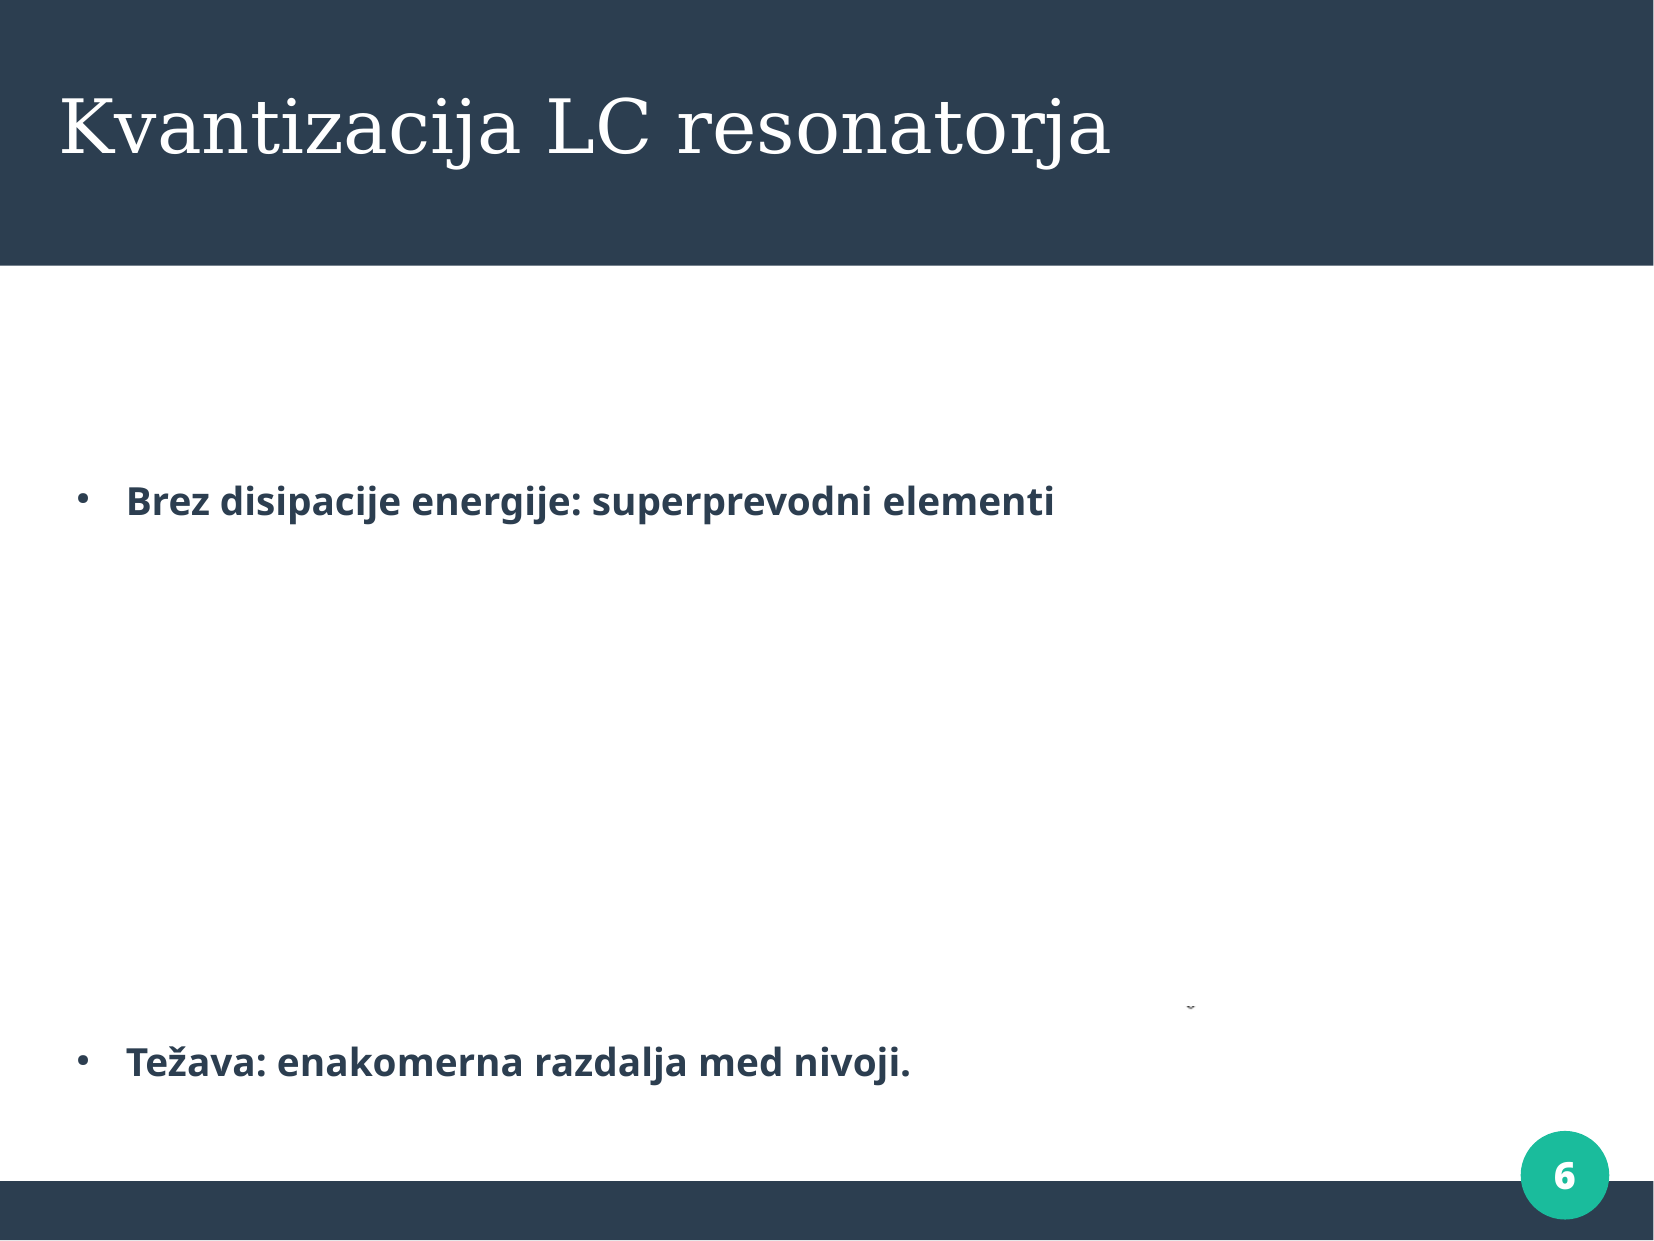

# Kvantizacija LC resonatorja
Velike energijske razlike:
Nizka temperatura:
Brez disipacije energije: superprevodni elementi
Lestvena operatorja( )
Težava: enakomerna razdalja med nivoji.
6